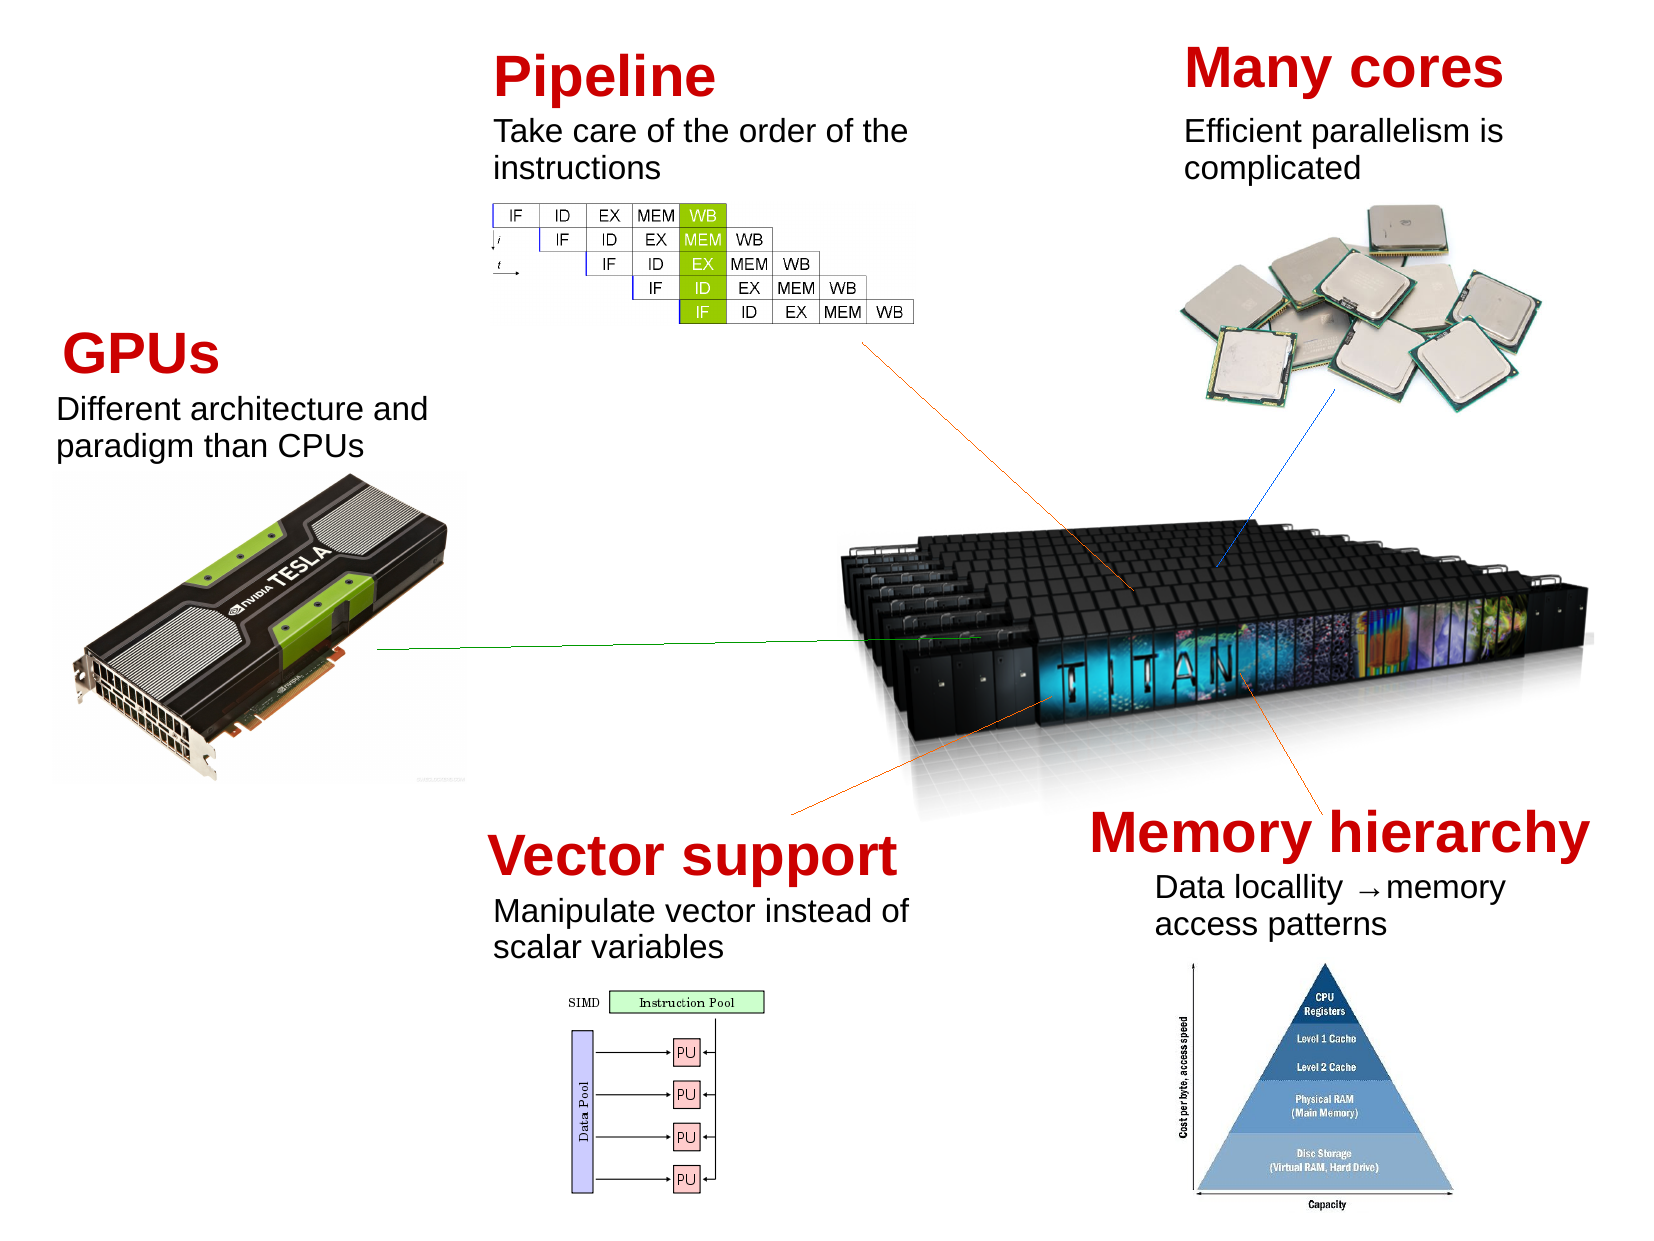

Many cores
Pipeline
Take care of the order of the instructions
Efficient parallelism is complicated
GPUs
Different architecture and paradigm than CPUs
Memory hierarchy
Vector support
Data locallity →memory access patterns
Manipulate vector instead of scalar variables